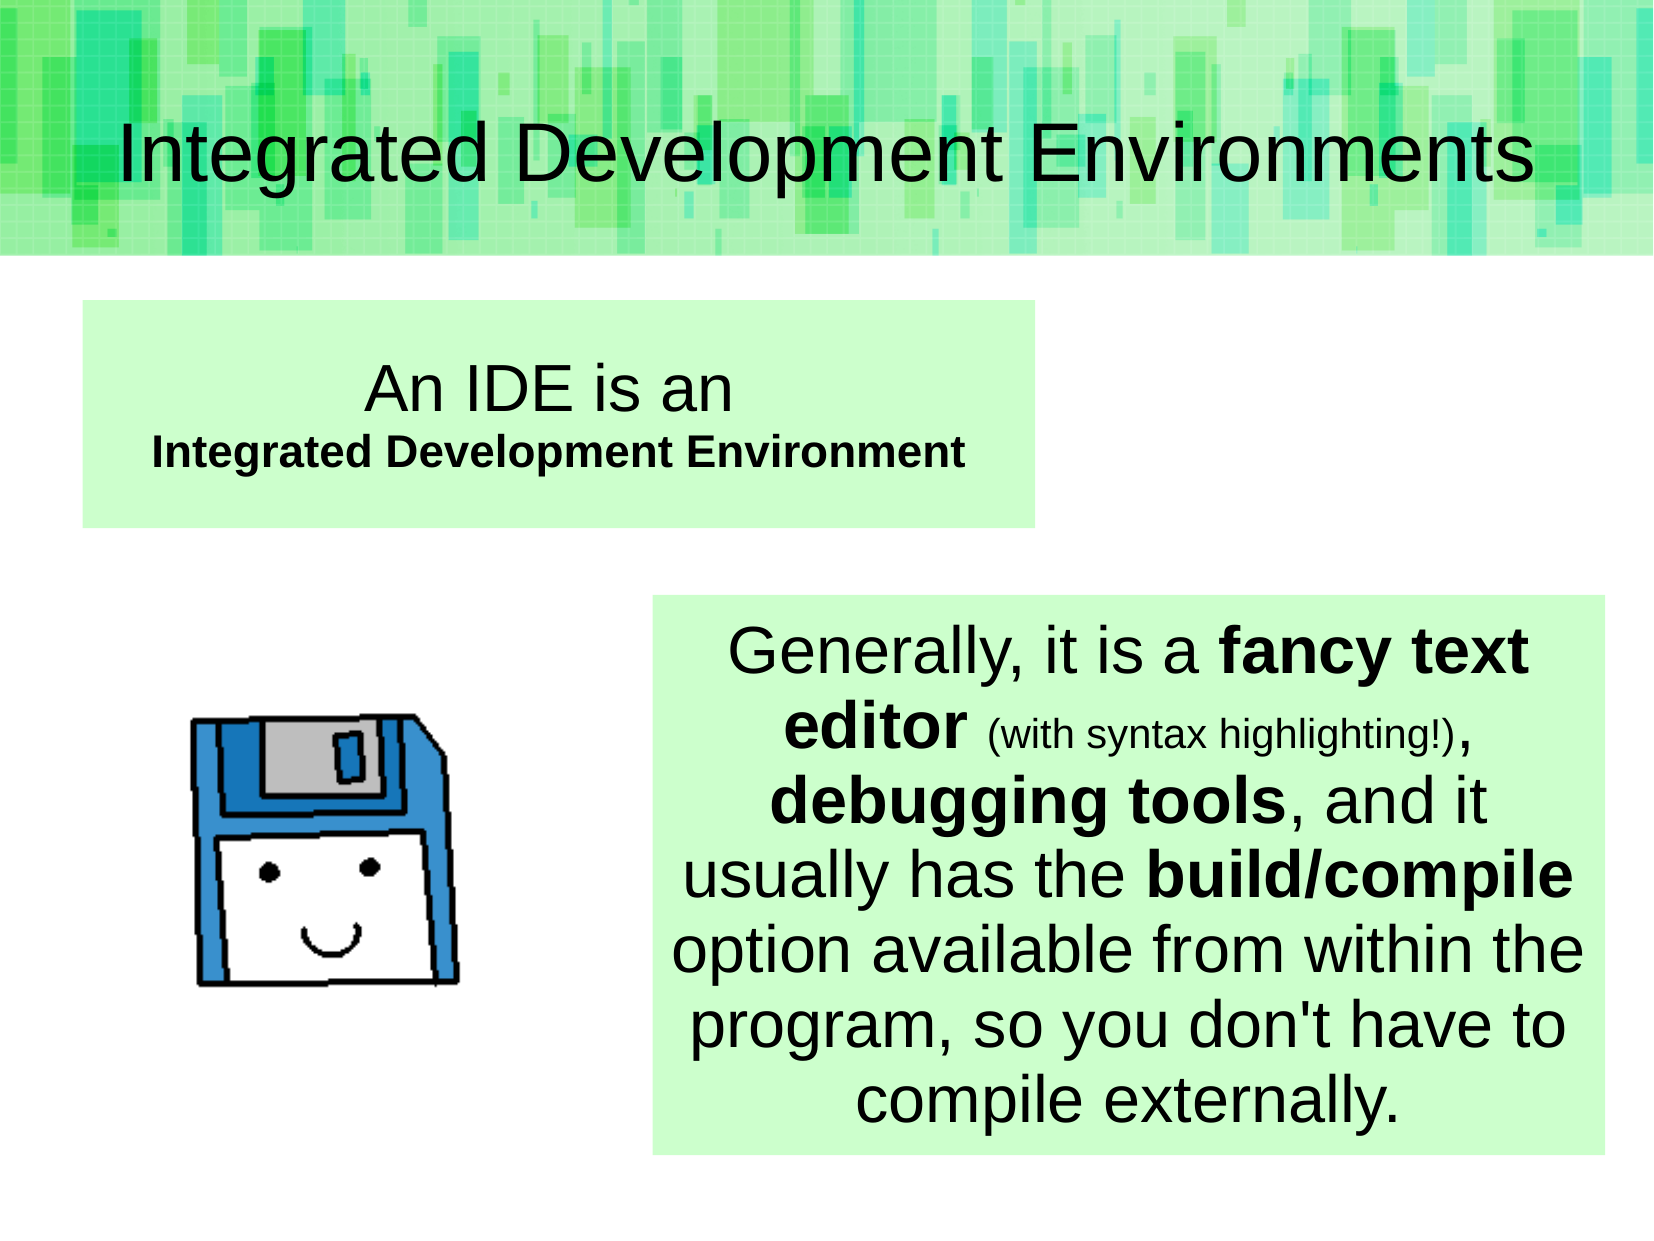

# Integrated Development Environments
An IDE is an
Integrated Development Environment
Generally, it is a fancy text editor (with syntax highlighting!), debugging tools, and it usually has the build/compile option available from within the program, so you don't have to compile externally.